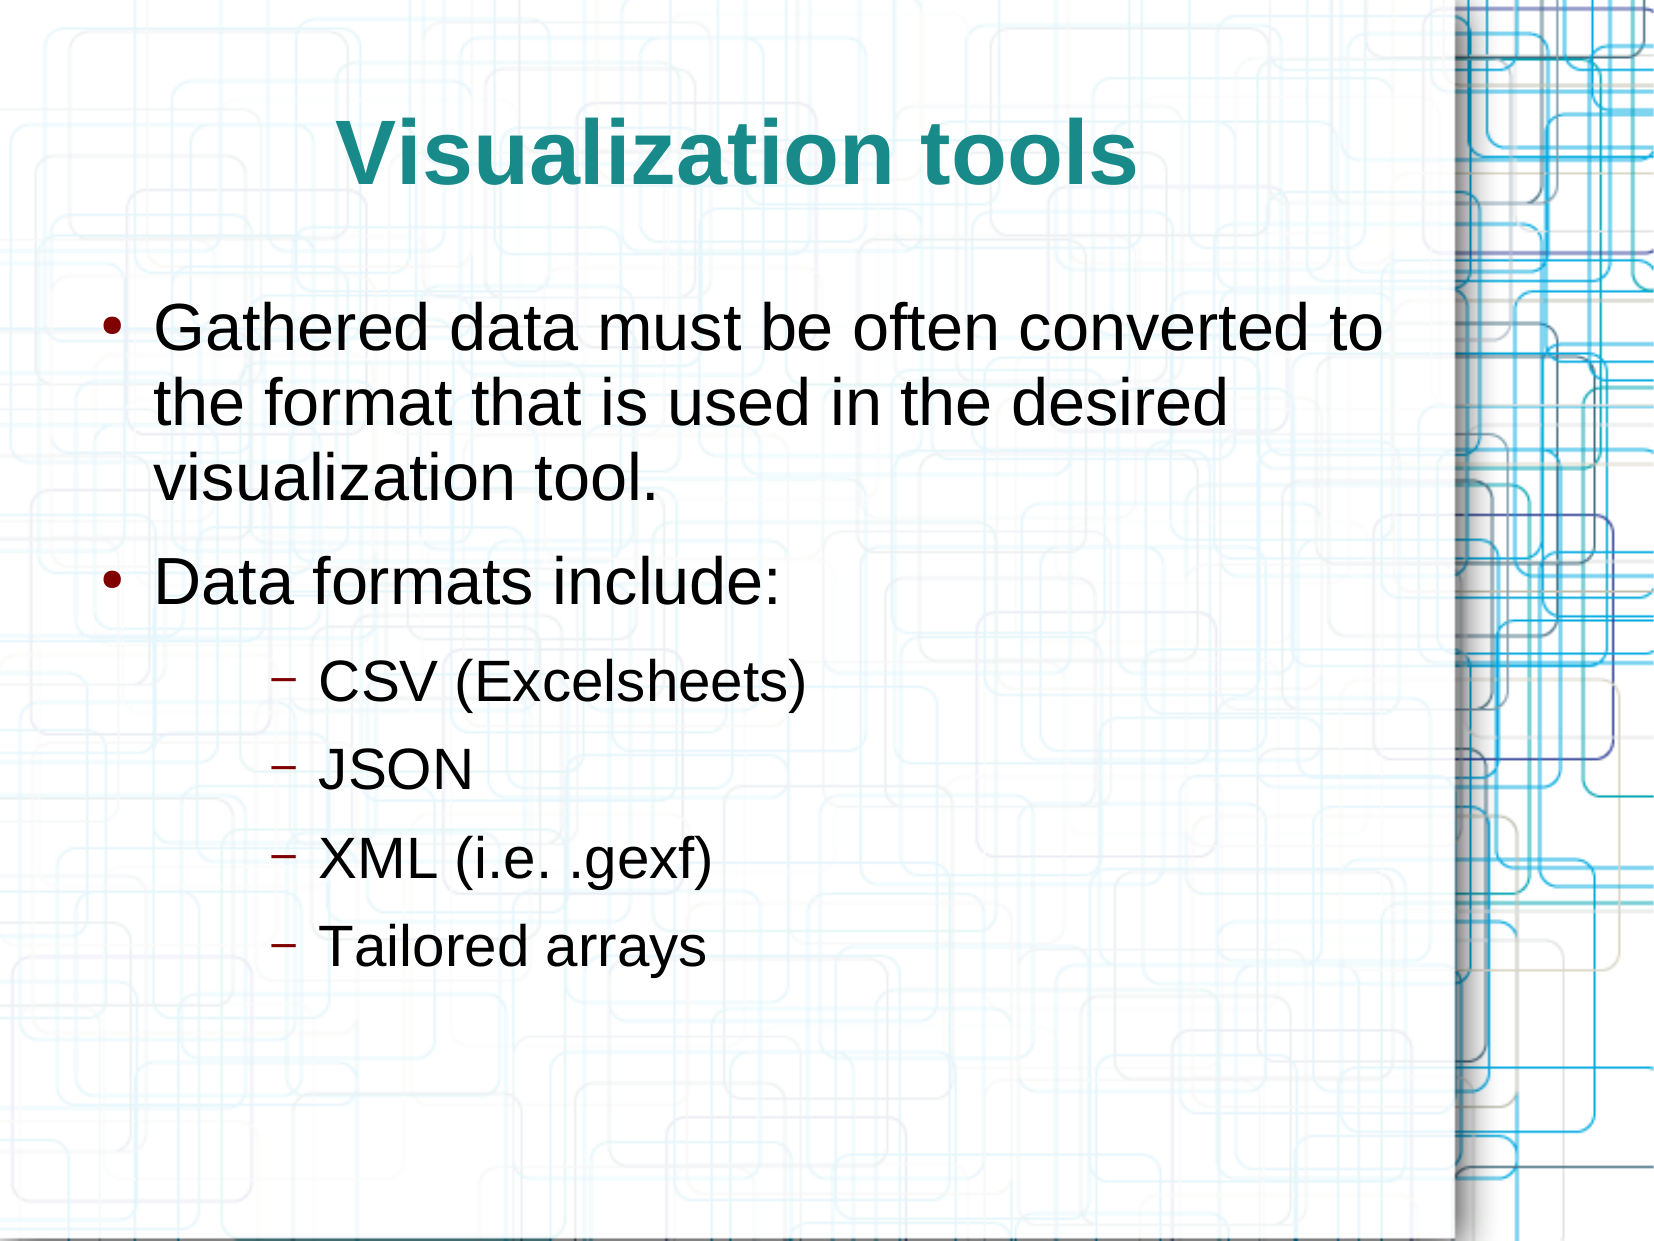

# Visualization tools
Gathered data must be often converted to the format that is used in the desired visualization tool.
Data formats include:
CSV (Excelsheets)
JSON
XML (i.e. .gexf)
Tailored arrays